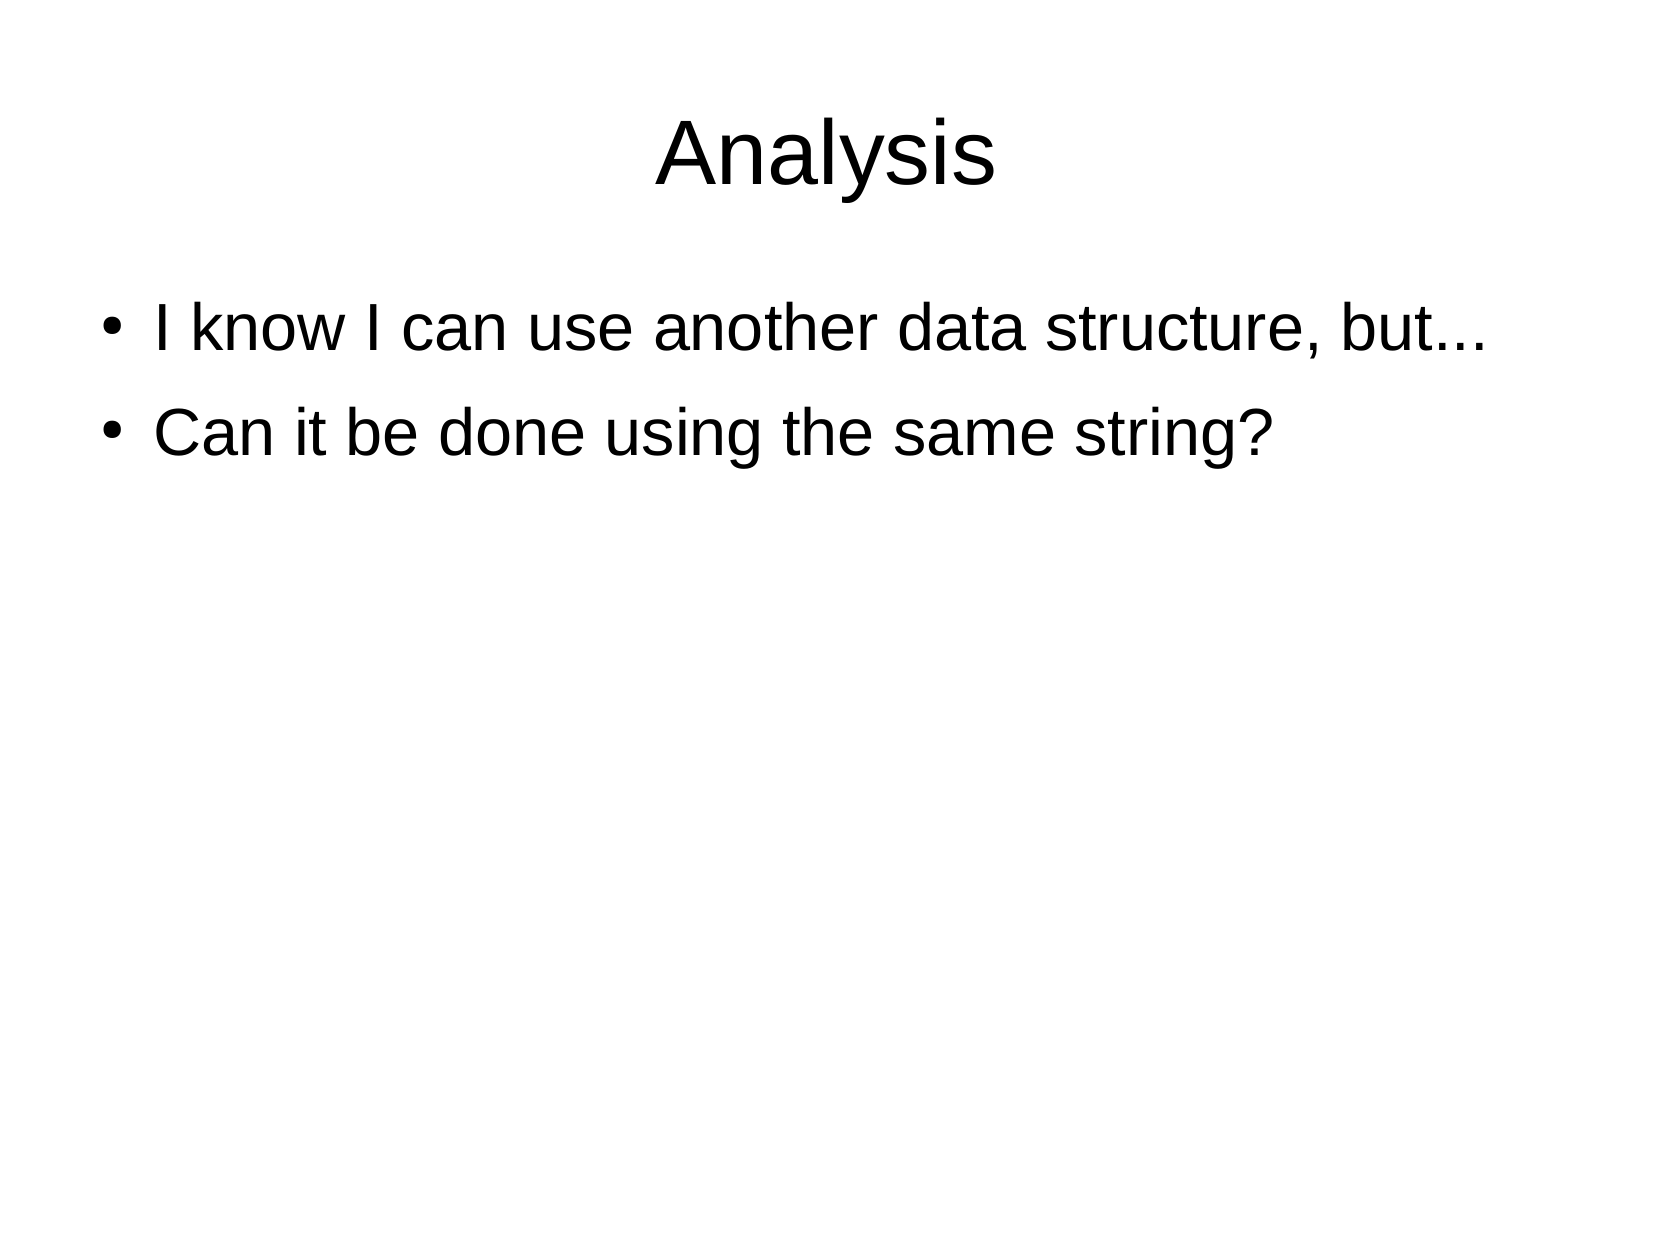

# Analysis
I know I can use another data structure, but...
Can it be done using the same string?